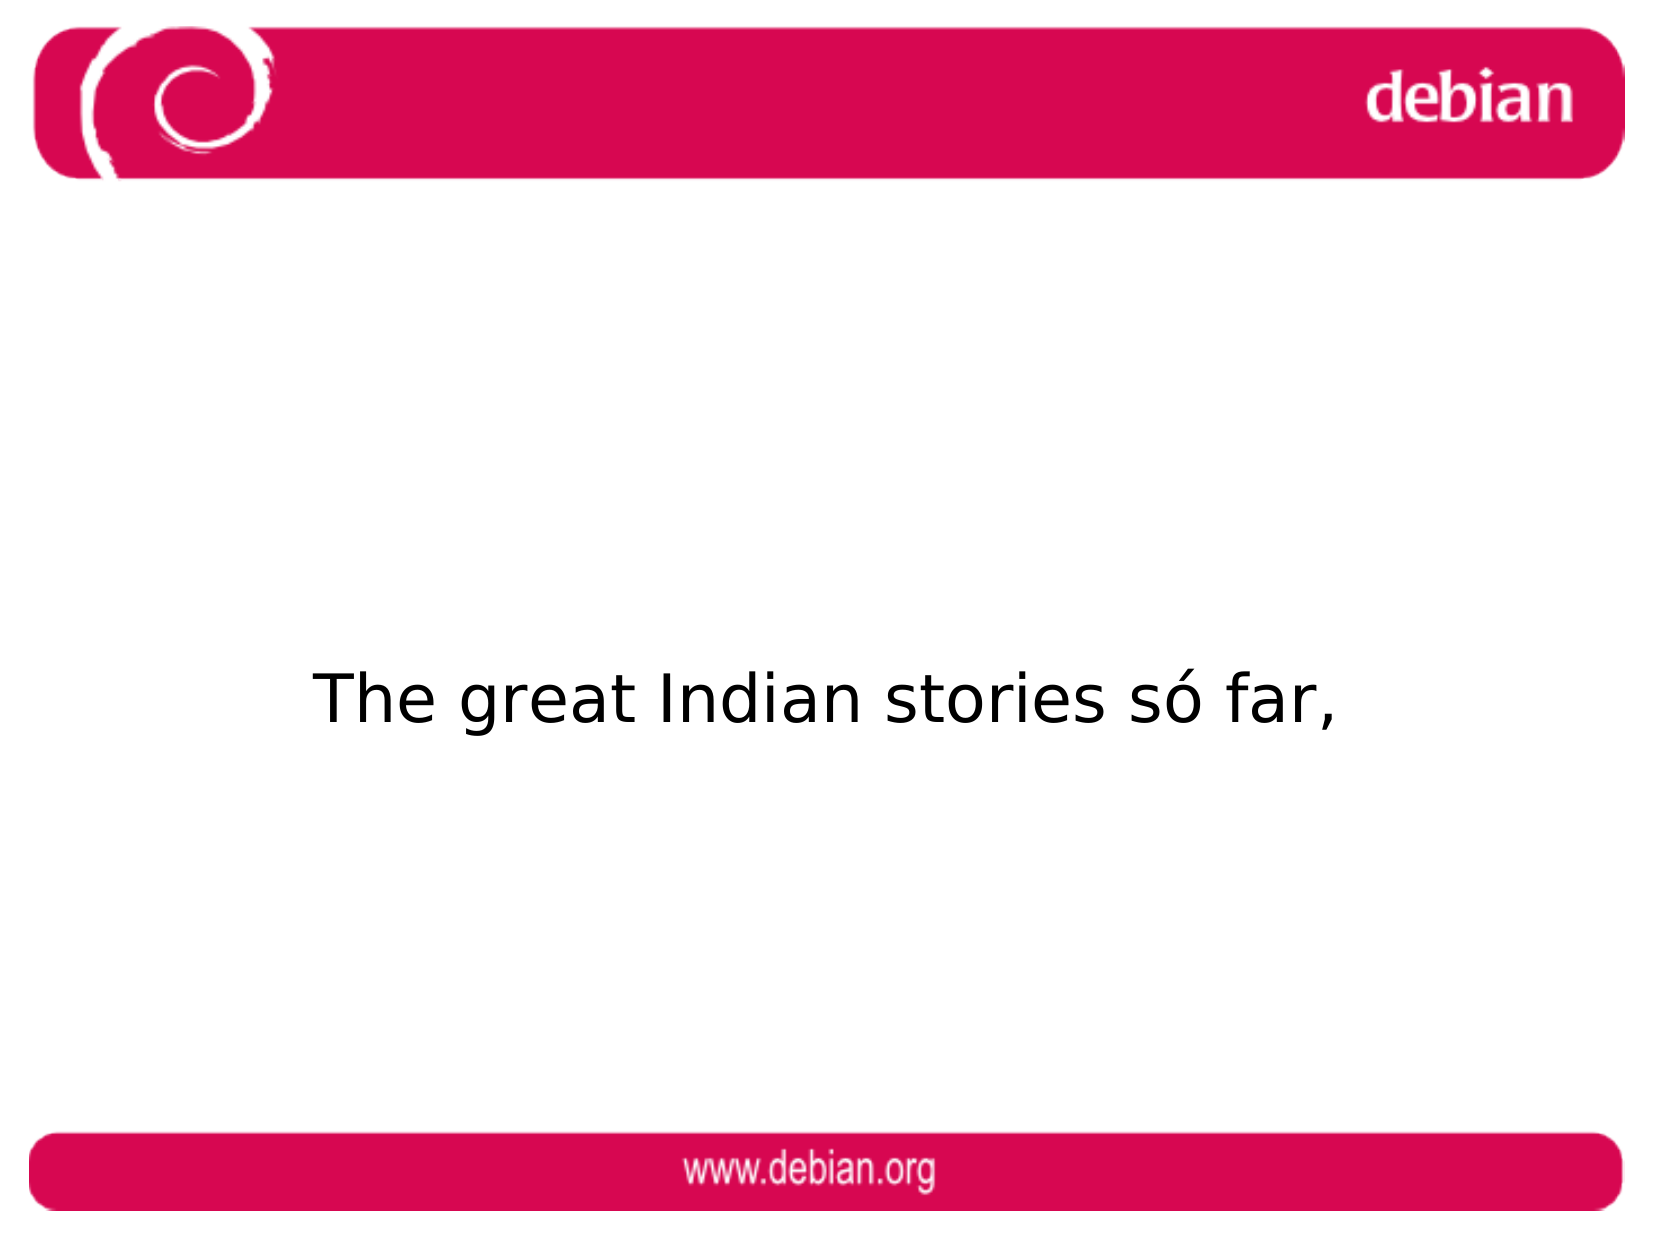

#
The great Indian stories só far,